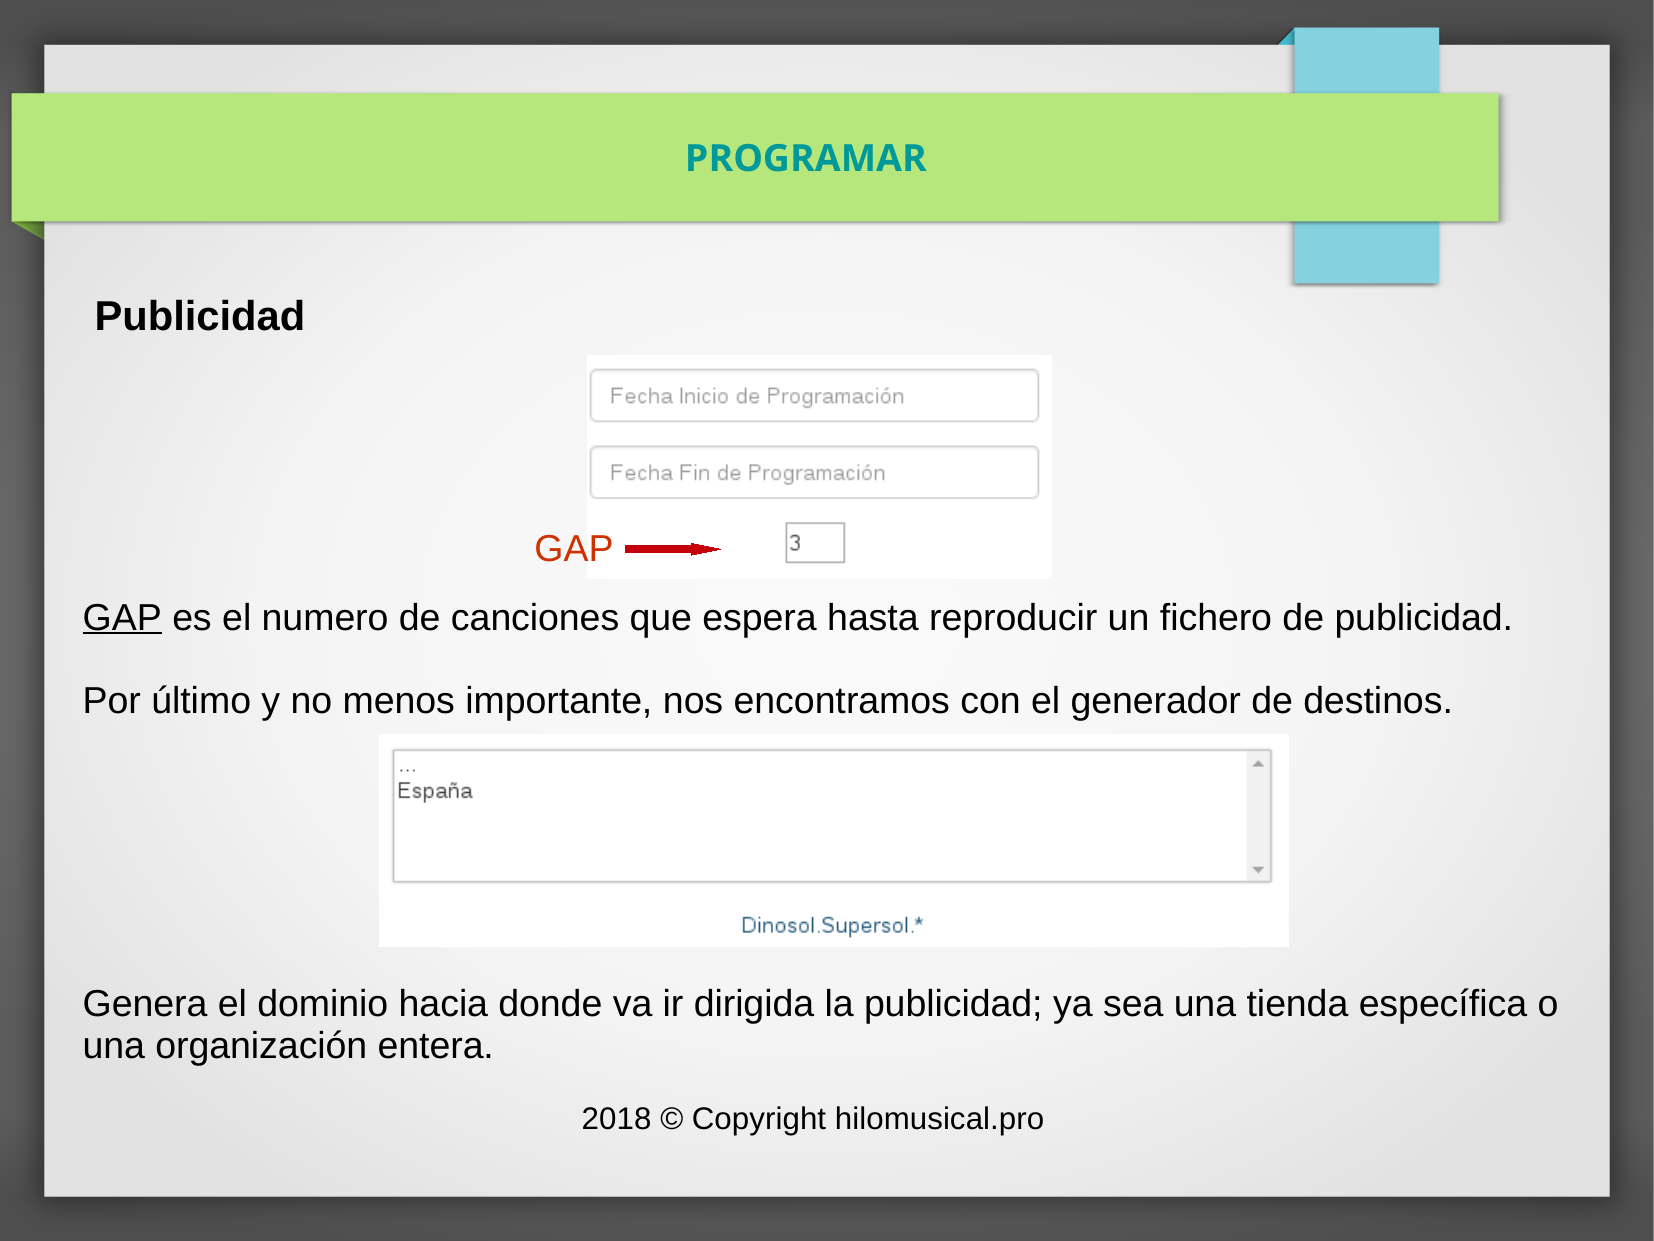

# PROGRAMAR
Publicidad
GAP
GAP es el numero de canciones que espera hasta reproducir un fichero de publicidad.
Por último y no menos importante, nos encontramos con el generador de destinos.
Genera el dominio hacia donde va ir dirigida la publicidad; ya sea una tienda específica o una organización entera.
2018 © Copyright hilomusical.pro